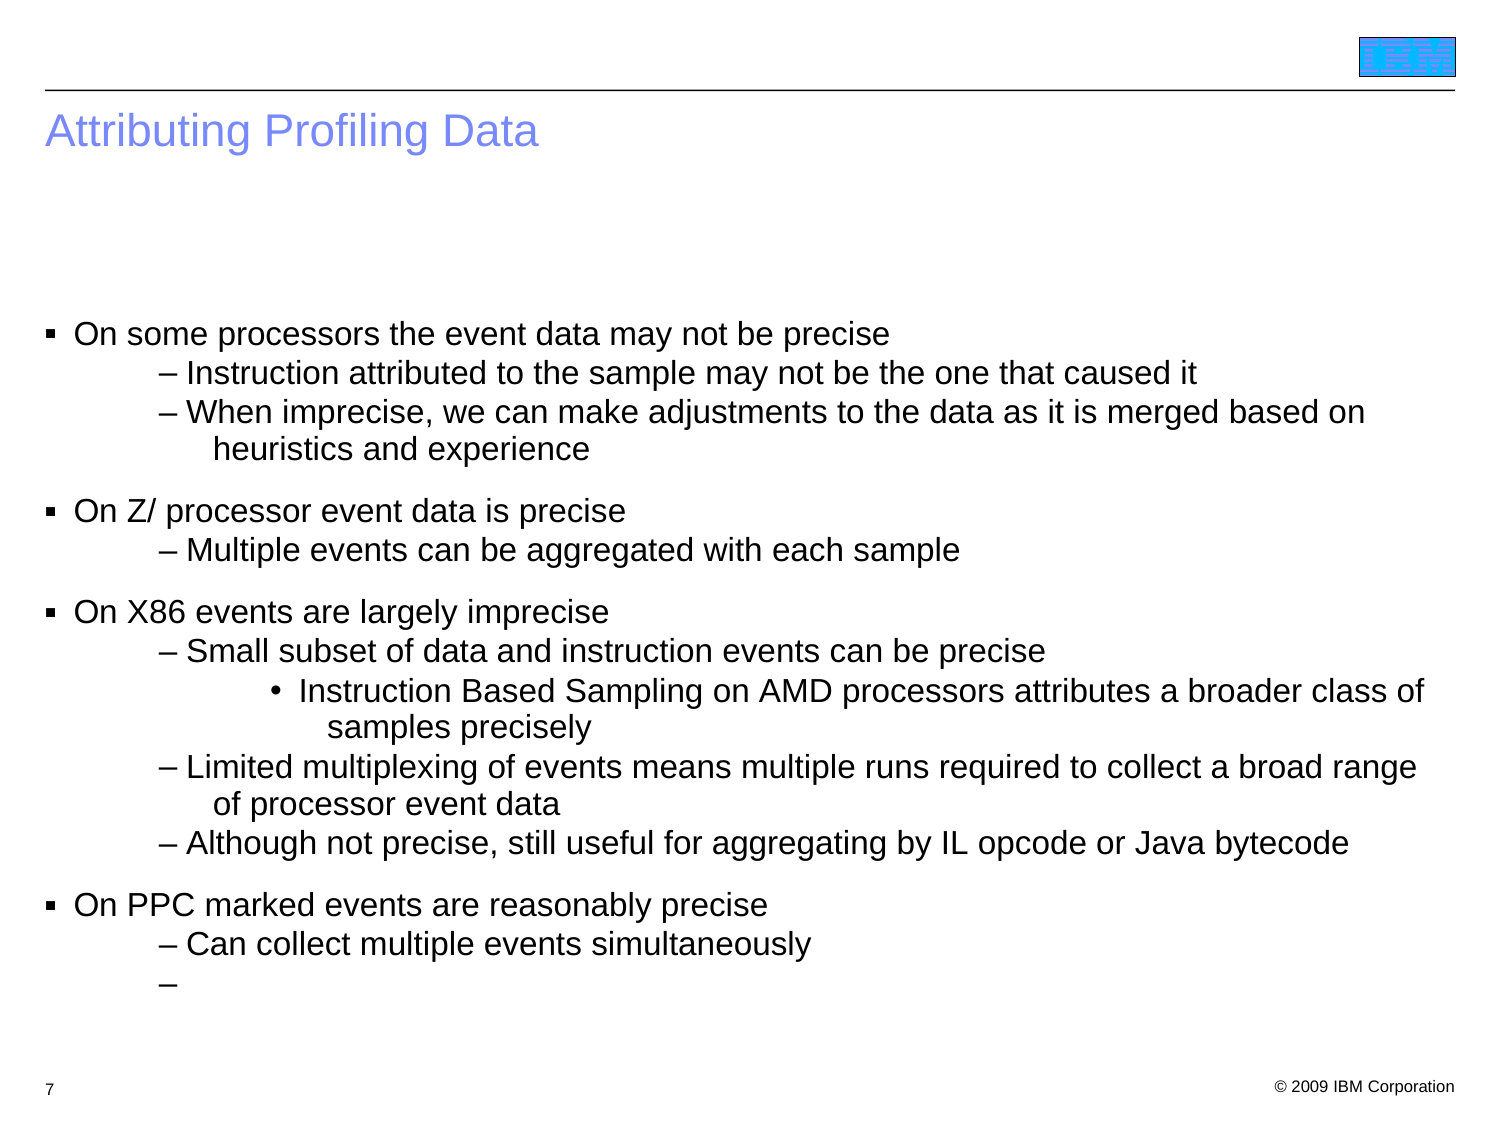

# Attributing Profiling Data
On some processors the event data may not be precise
Instruction attributed to the sample may not be the one that caused it
When imprecise, we can make adjustments to the data as it is merged based on heuristics and experience
On Z/ processor event data is precise
Multiple events can be aggregated with each sample
On X86 events are largely imprecise
Small subset of data and instruction events can be precise
Instruction Based Sampling on AMD processors attributes a broader class of samples precisely
Limited multiplexing of events means multiple runs required to collect a broad range of processor event data
Although not precise, still useful for aggregating by IL opcode or Java bytecode
On PPC marked events are reasonably precise
Can collect multiple events simultaneously
7